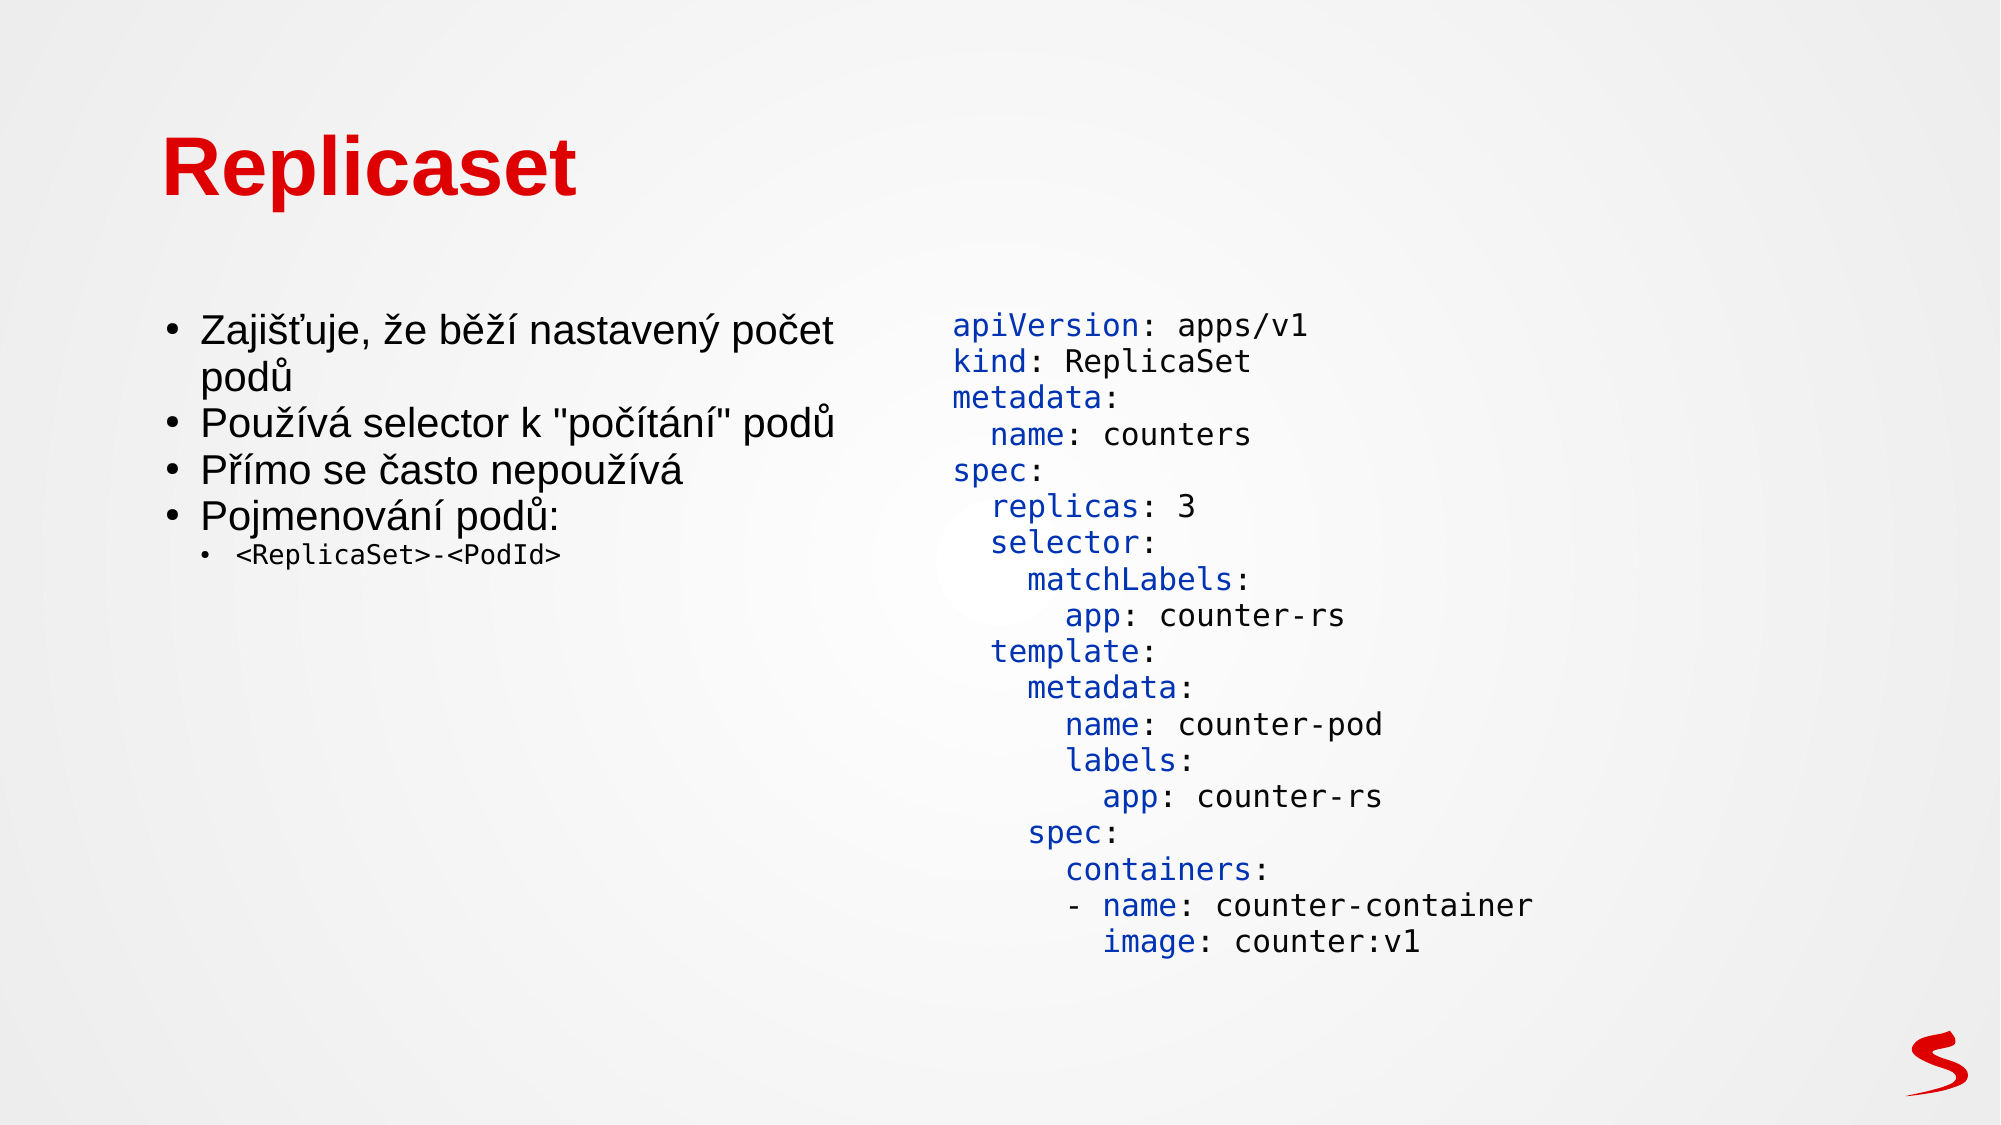

Replicaset
Zajišťuje, že běží nastavený počet podů
Používá selector k "počítání" podů
Přímo se často nepoužívá
Pojmenování podů:
<ReplicaSet>-<PodId>
apiVersion: apps/v1
kind: ReplicaSet
metadata:
 name: counters
spec:
 replicas: 3
 selector:
 matchLabels:
 app: counter-rs
 template:
 metadata:
 name: counter-pod
 labels:
 app: counter-rs
 spec:
 containers:
 - name: counter-container
 image: counter:v1